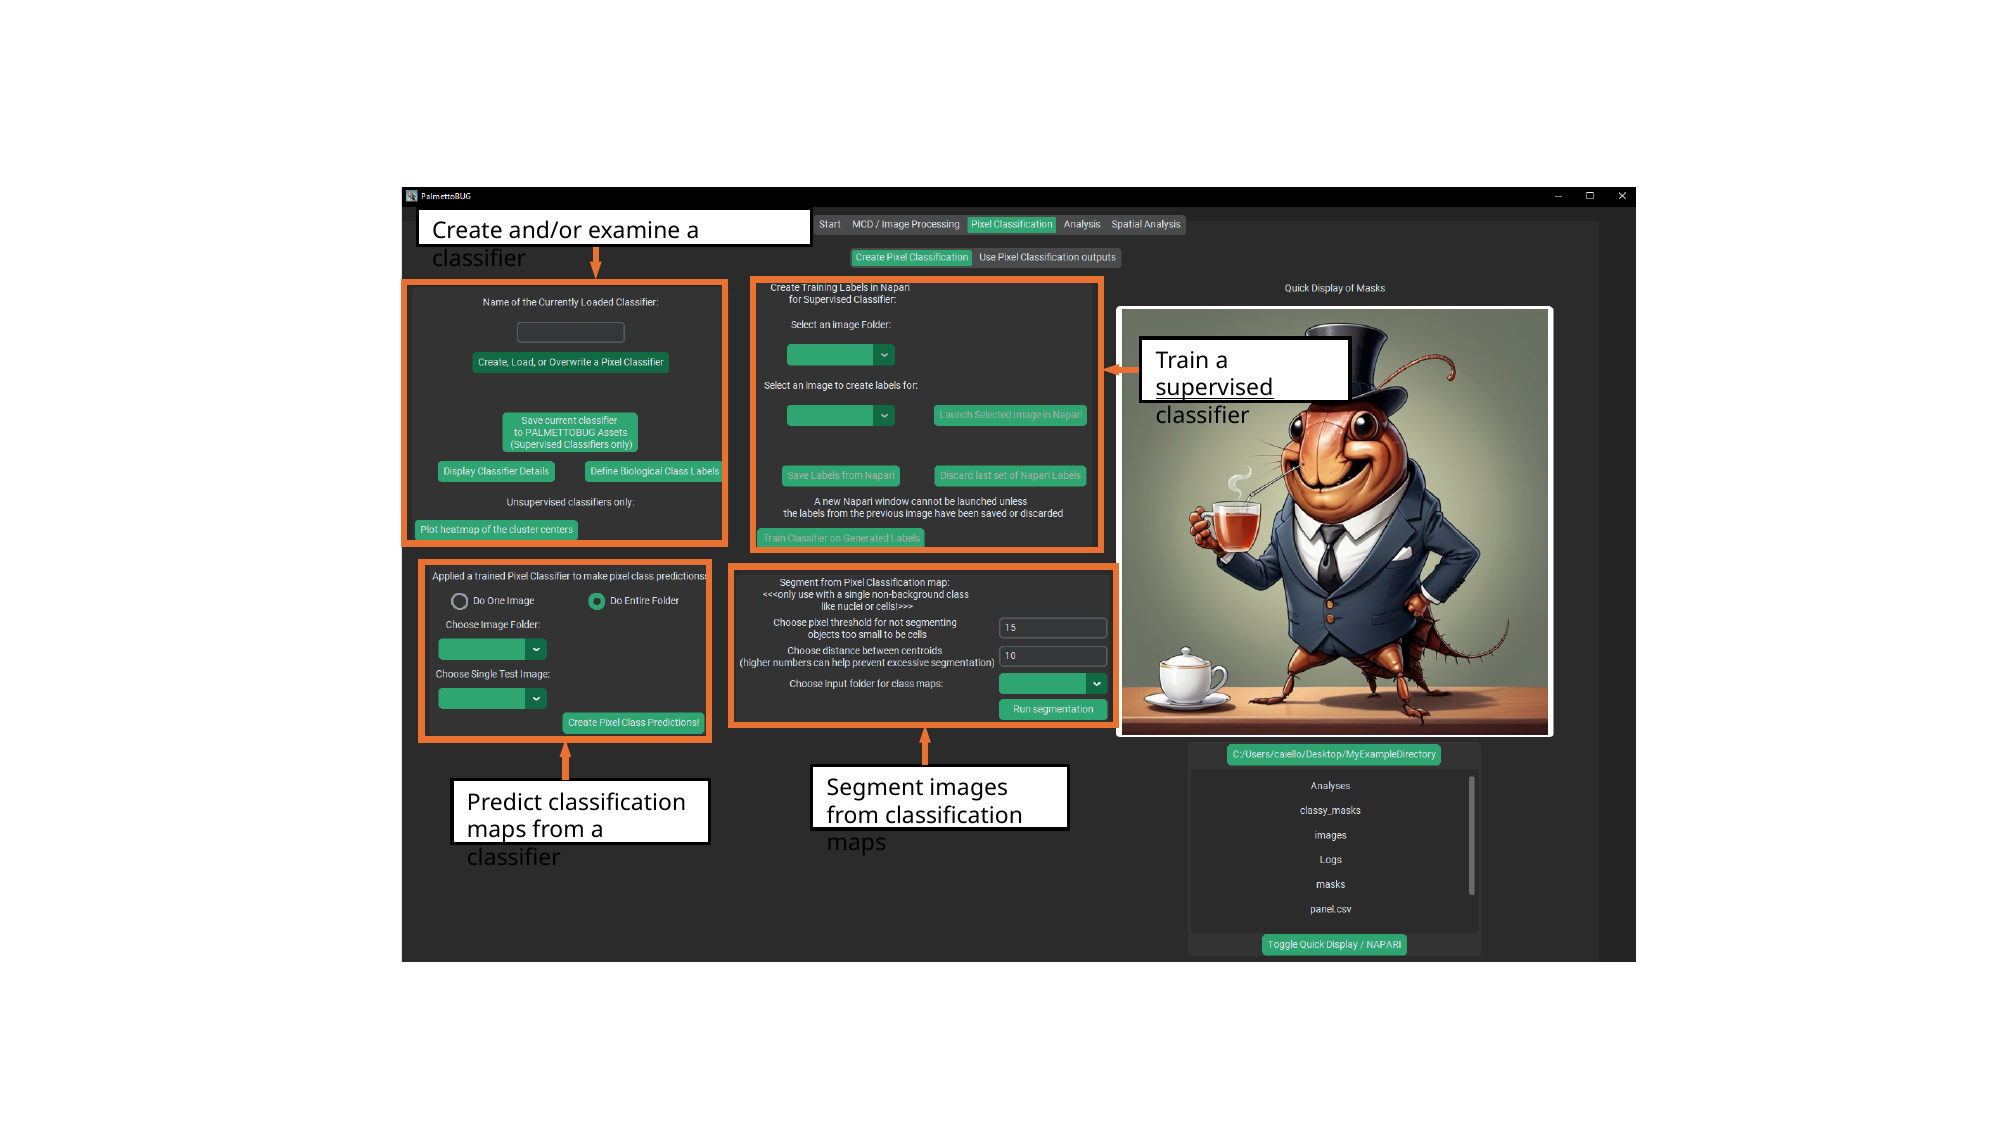

Create and/or examine a classifier
Train a supervised classifier
Segment images from classification maps
Predict classification maps from a classifier